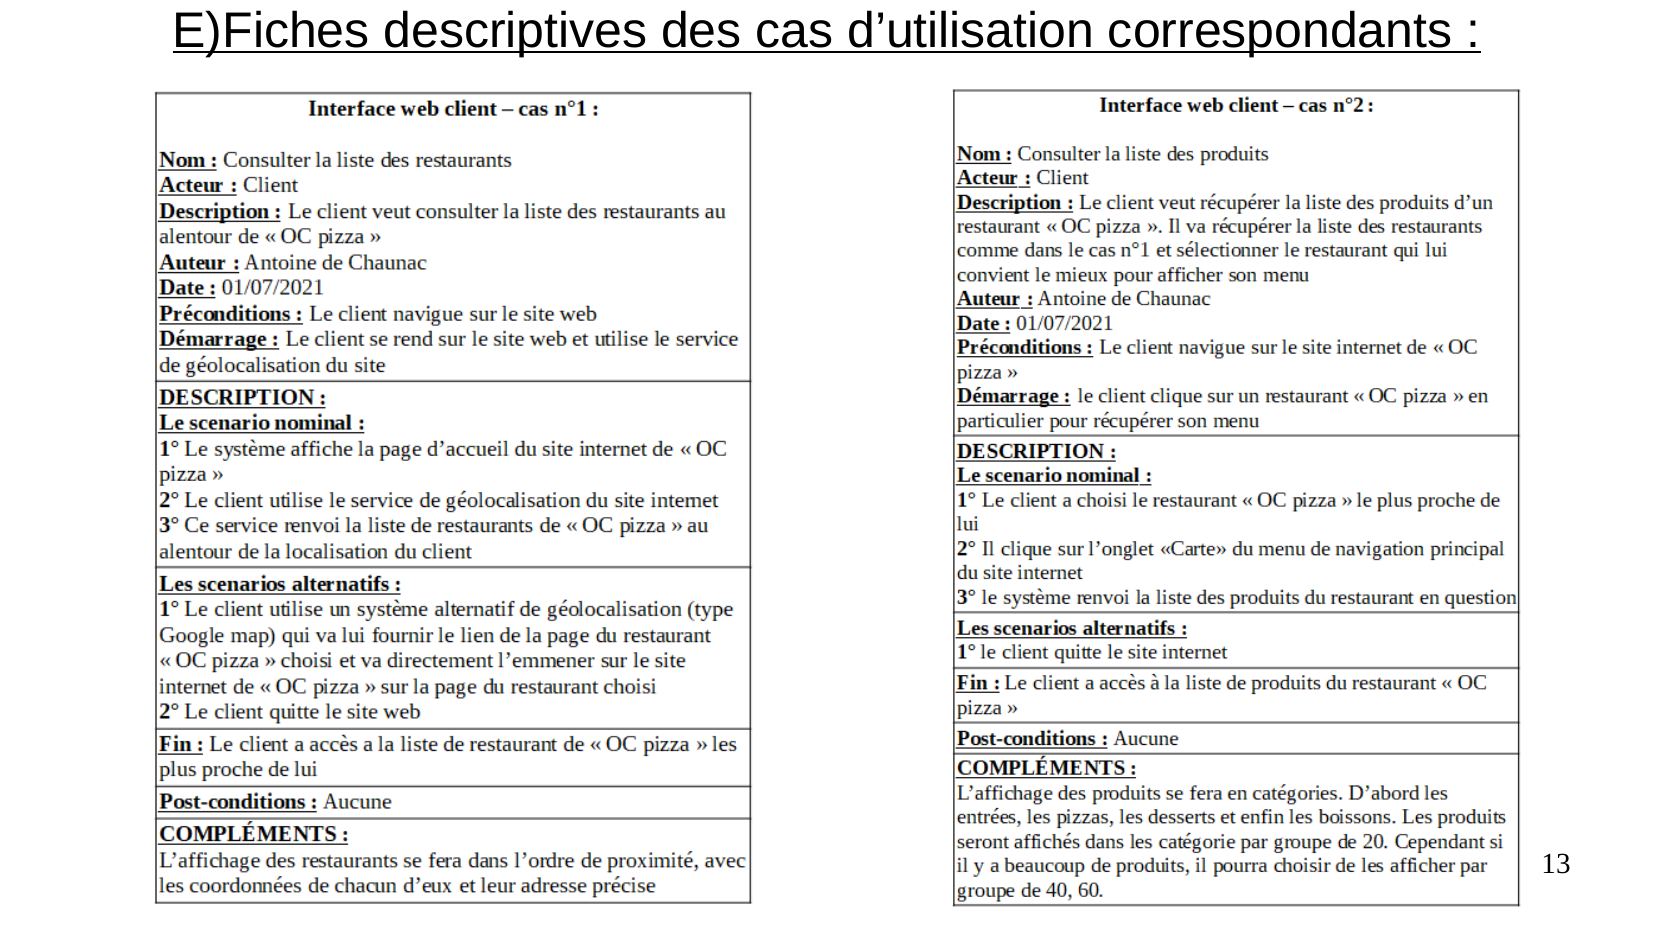

# E)Fiches descriptives des cas d’utilisation correspondants :
13